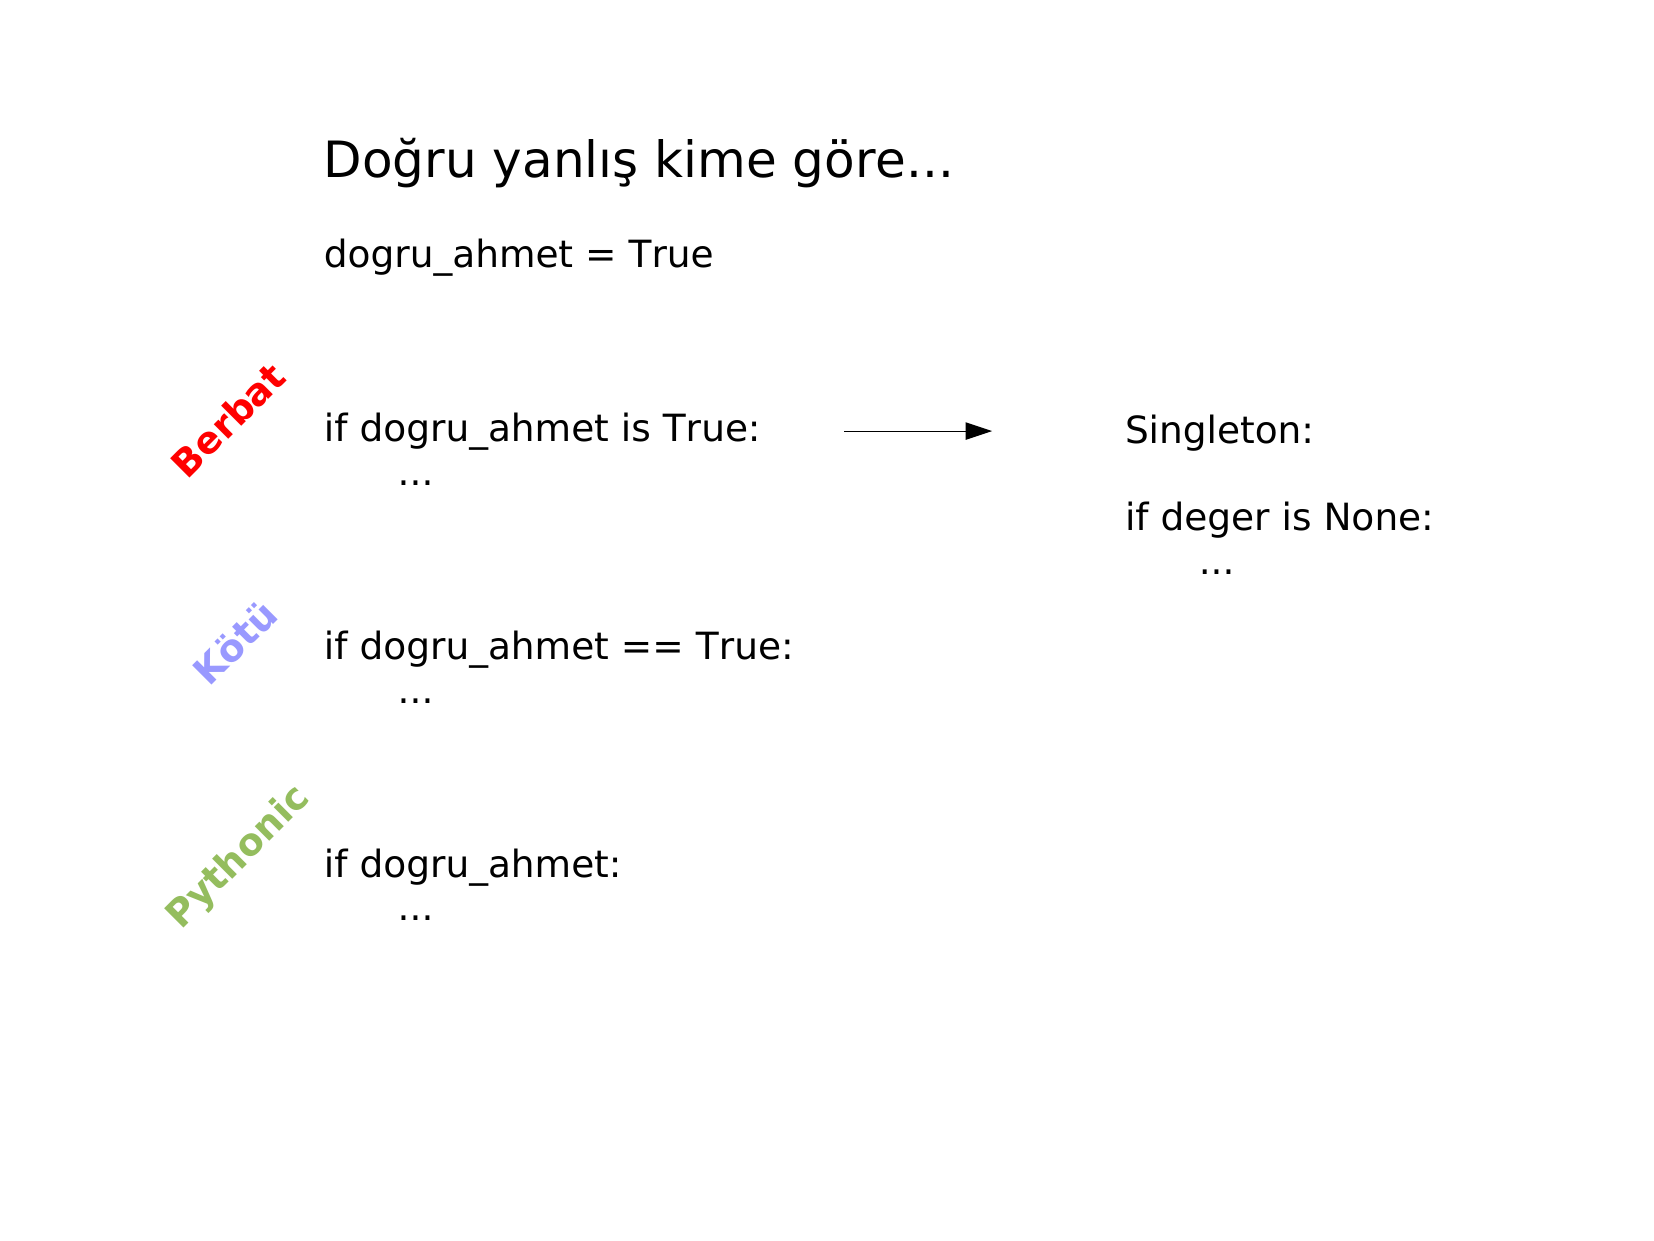

Doğru yanlış kime göre...
dogru_ahmet = True
if dogru_ahmet is True:
	...
if dogru_ahmet == True:
	...
if dogru_ahmet:
	...
Berbat
Singleton:
if deger is None:
	...
Kötü
Pythonic